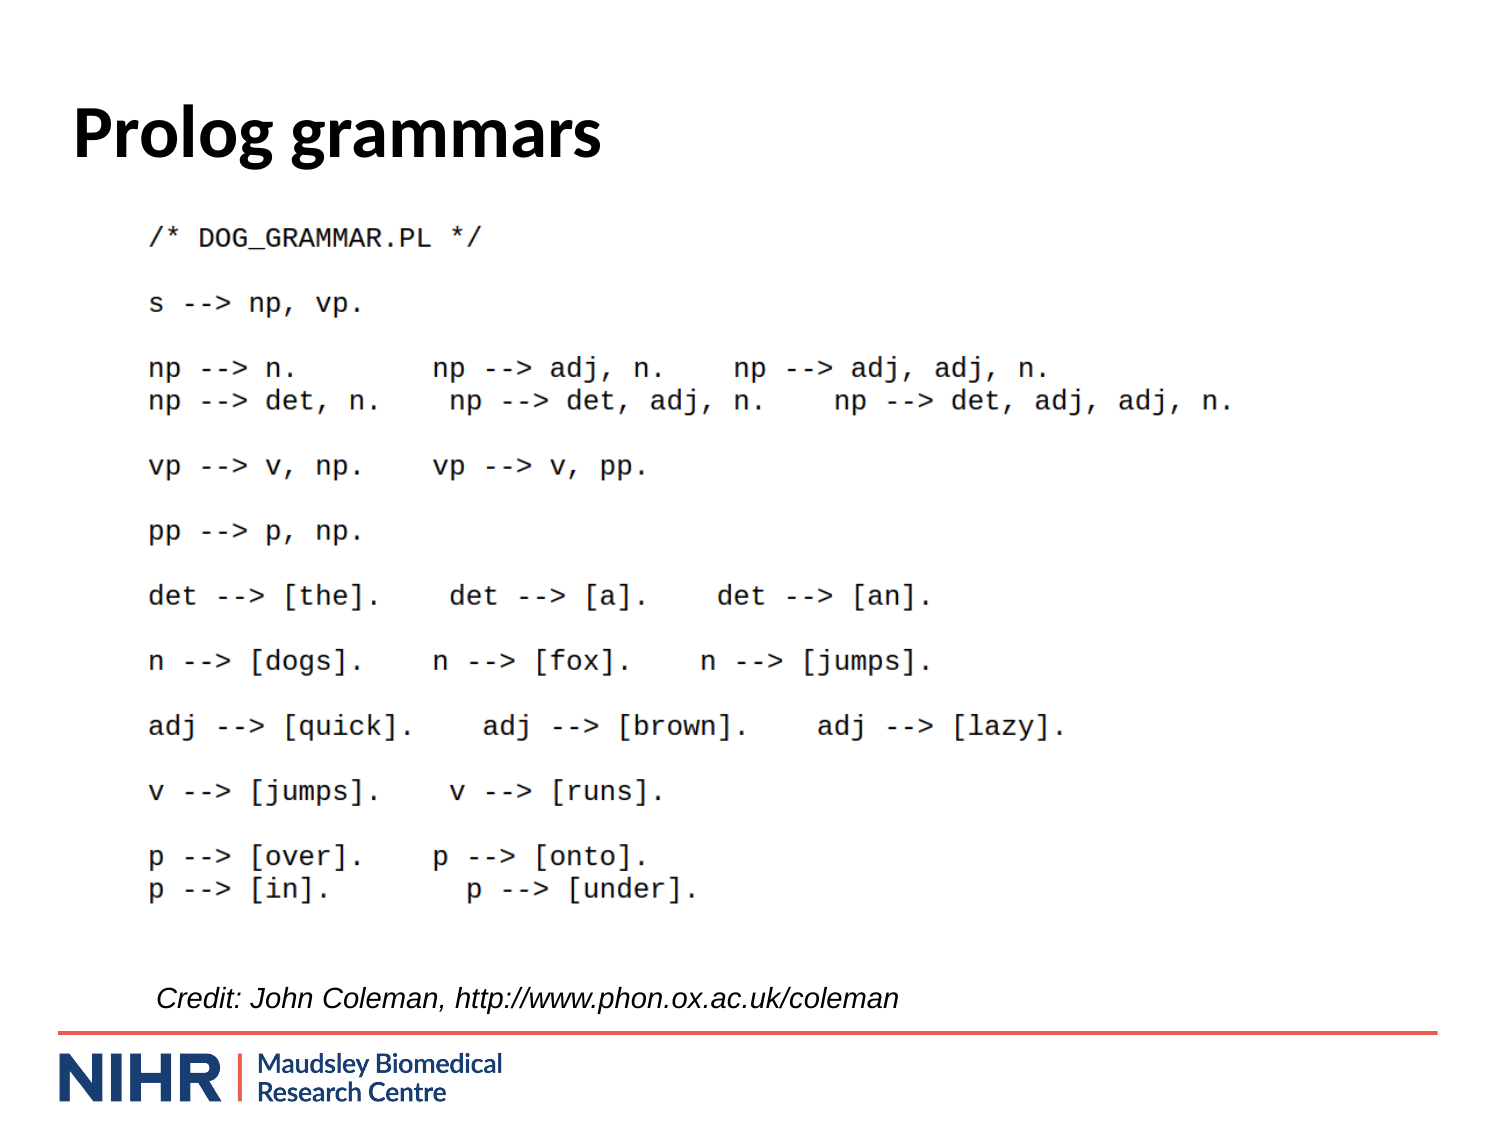

# Prolog grammars
Credit: John Coleman, http://www.phon.ox.ac.uk/coleman